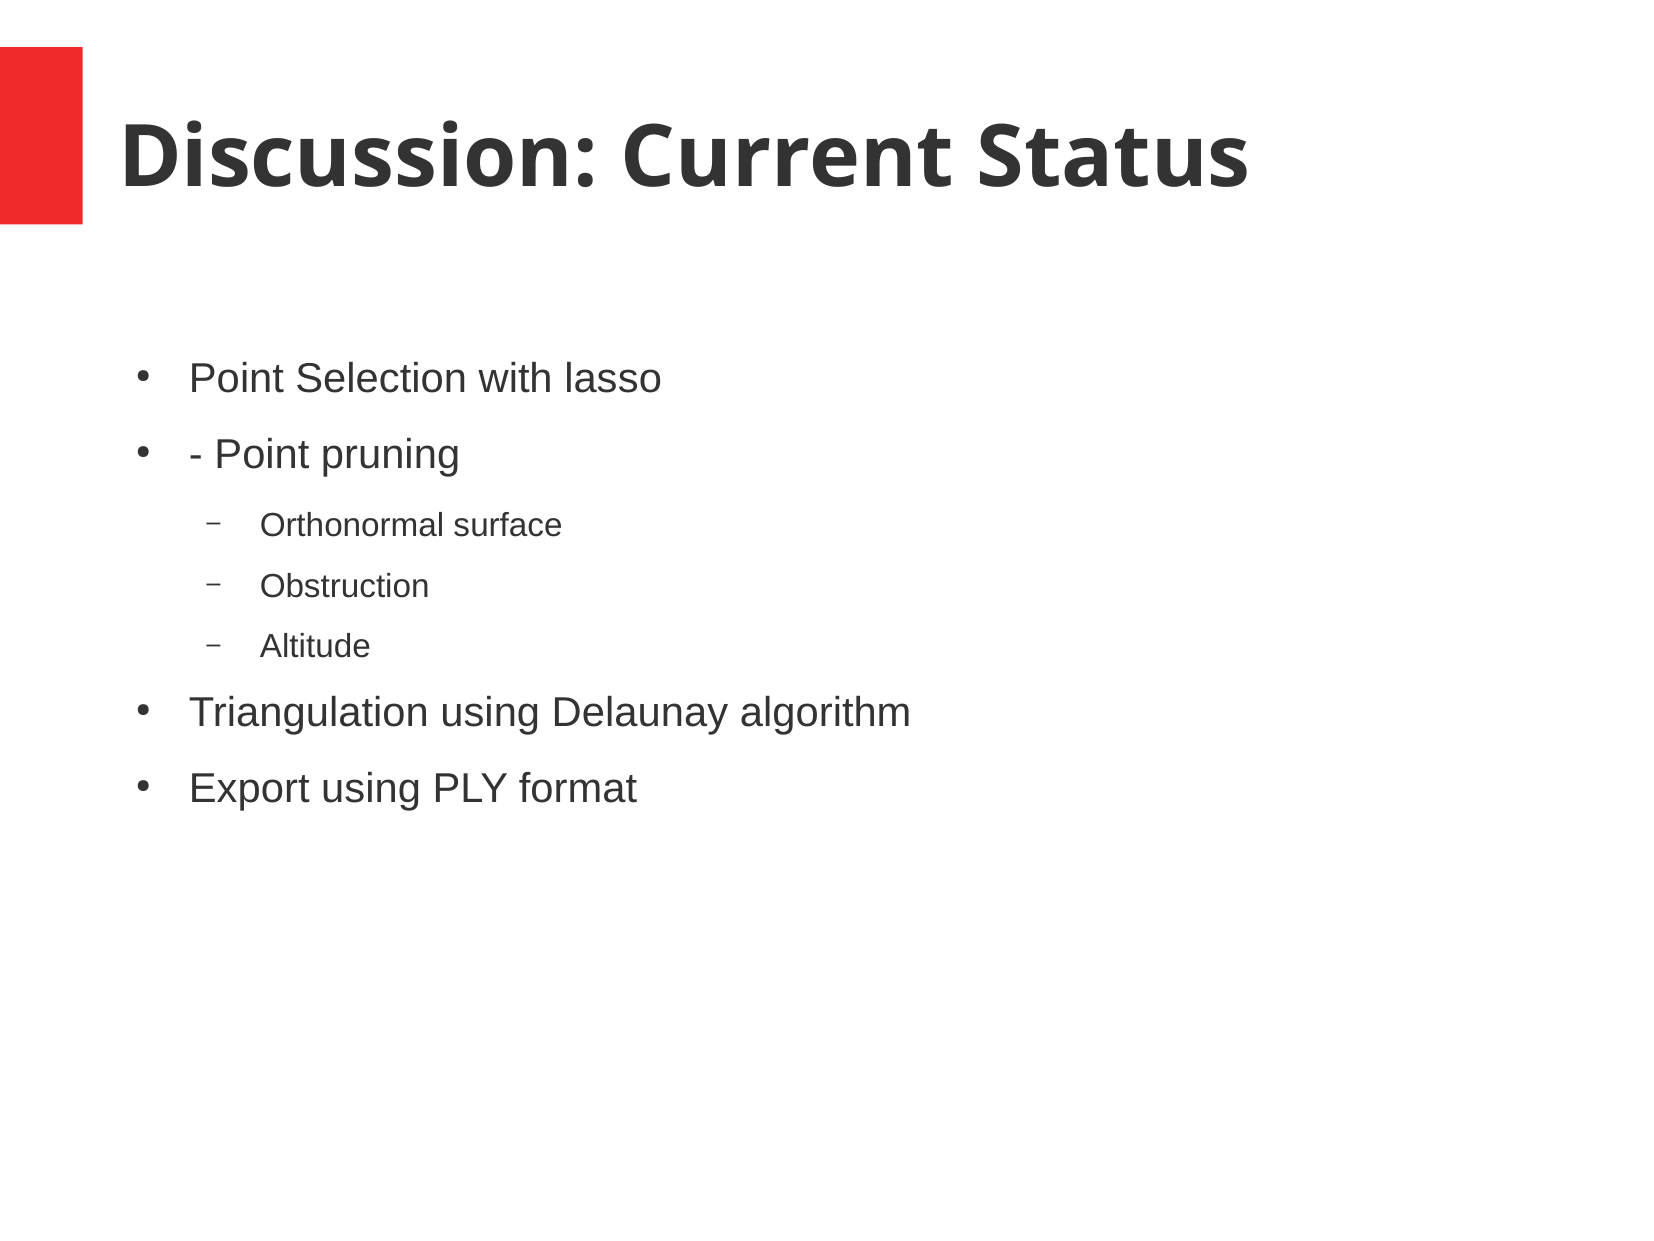

# Discussion: Current Status
Point Selection with lasso
- Point pruning
Orthonormal surface
Obstruction
Altitude
Triangulation using Delaunay algorithm
Export using PLY format